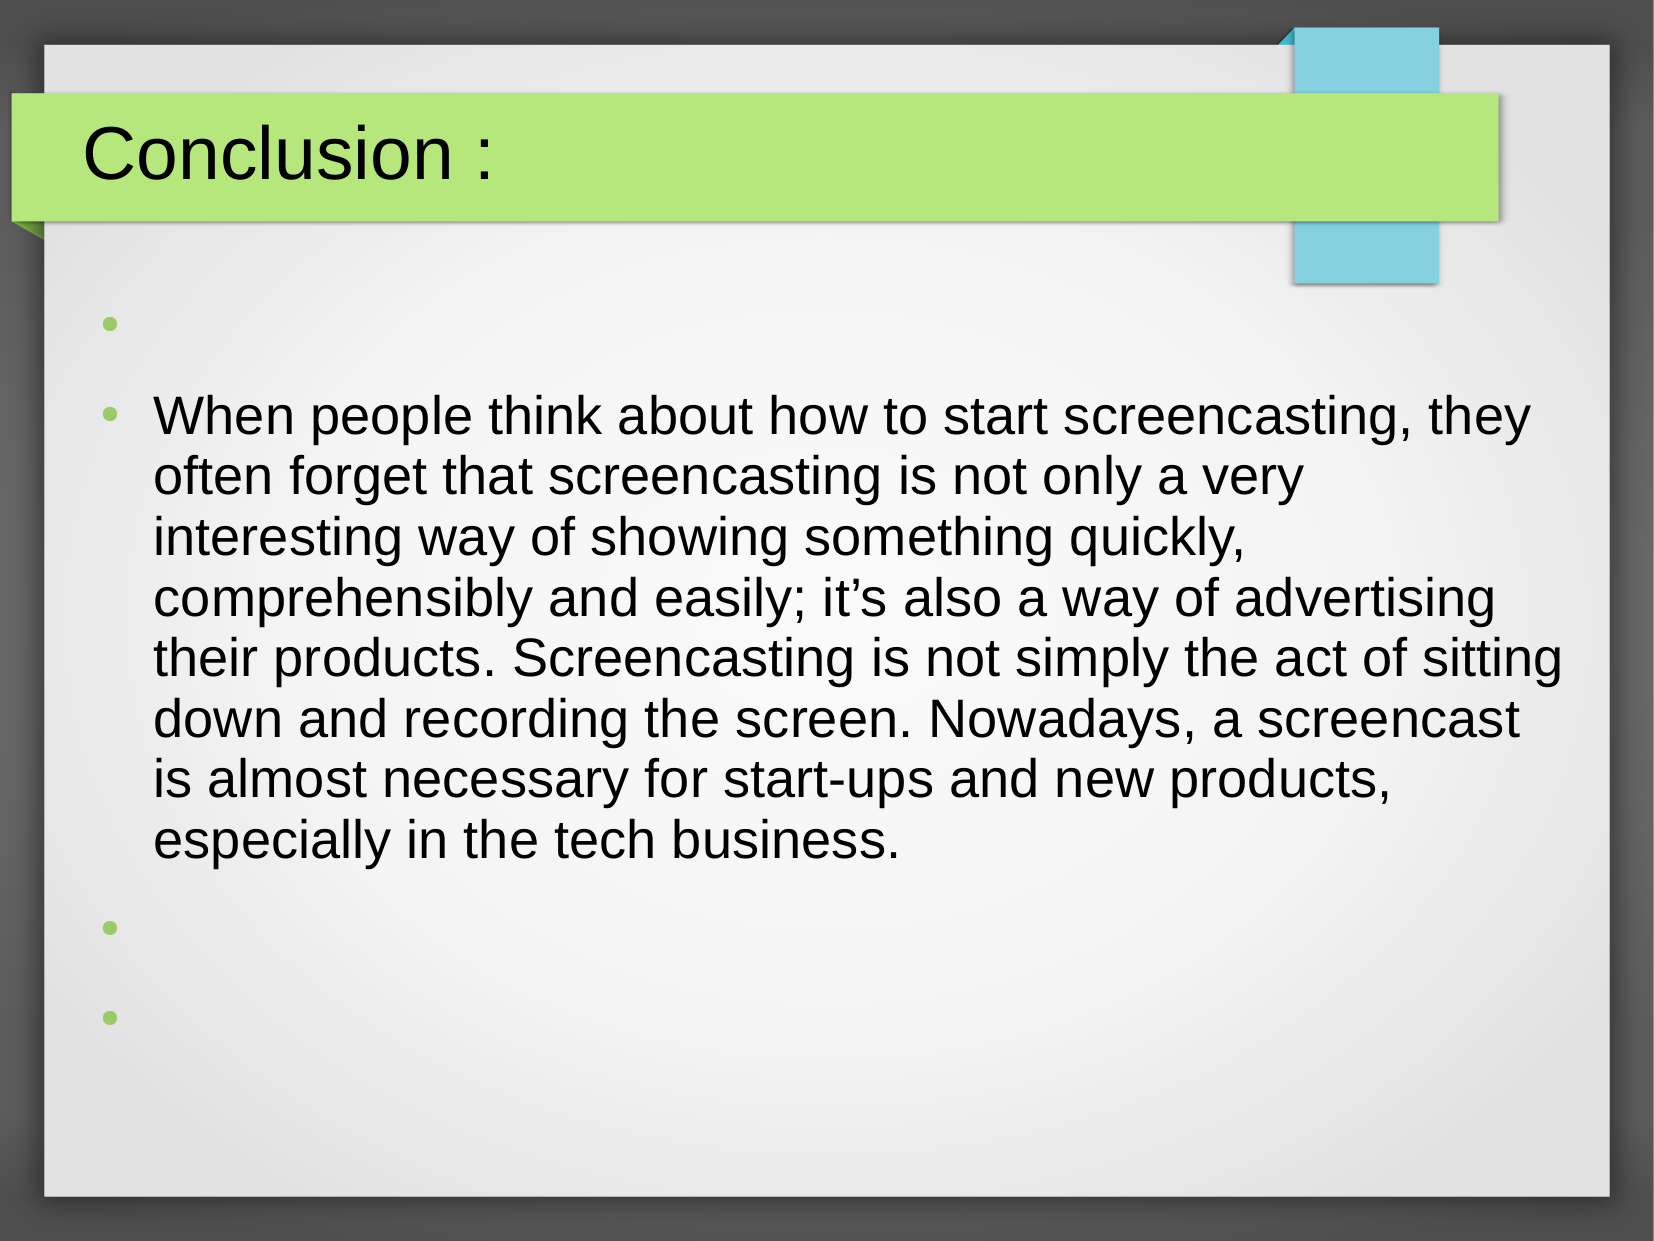

# Conclusion :
When people think about how to start screencasting, they often forget that screencasting is not only a very interesting way of showing something quickly, comprehensibly and easily; it’s also a way of advertising their products. Screencasting is not simply the act of sitting down and recording the screen. Nowadays, a screencast is almost necessary for start-ups and new products, especially in the tech business.